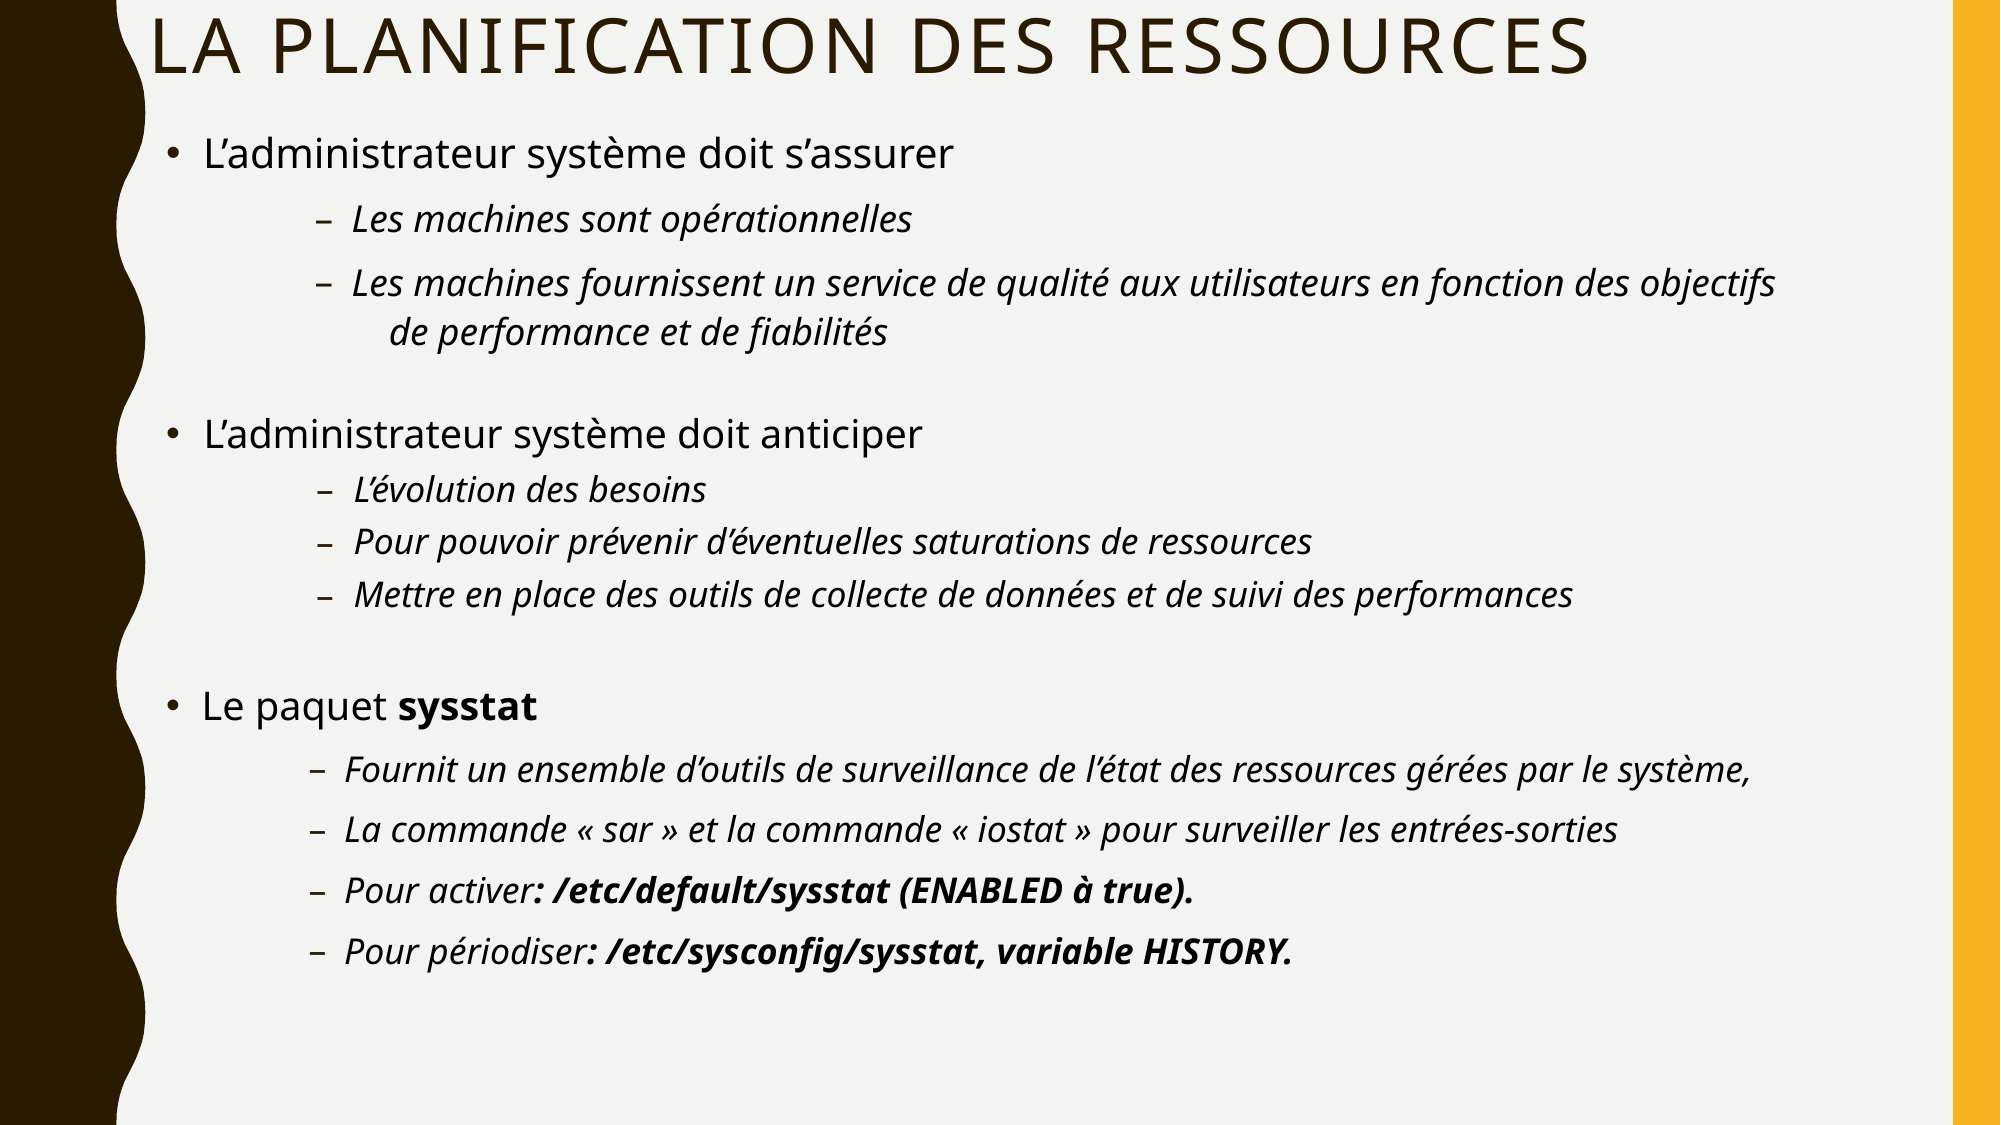

# La planification des ressources
L’administrateur système doit s’assurer
Les machines sont opérationnelles
Les machines fournissent un service de qualité aux utilisateurs en fonction des objectifs de performance et de fiabilités
L’administrateur système doit anticiper
L’évolution des besoins
Pour pouvoir prévenir d’éventuelles saturations de ressources
Mettre en place des outils de collecte de données et de suivi des performances
Le paquet sysstat
Fournit un ensemble d’outils de surveillance de l’état des ressources gérées par le système,
La commande « sar » et la commande « iostat » pour surveiller les entrées-sorties
Pour activer: /etc/default/sysstat (ENABLED à true).
Pour périodiser: /etc/sysconfig/sysstat, variable HISTORY.